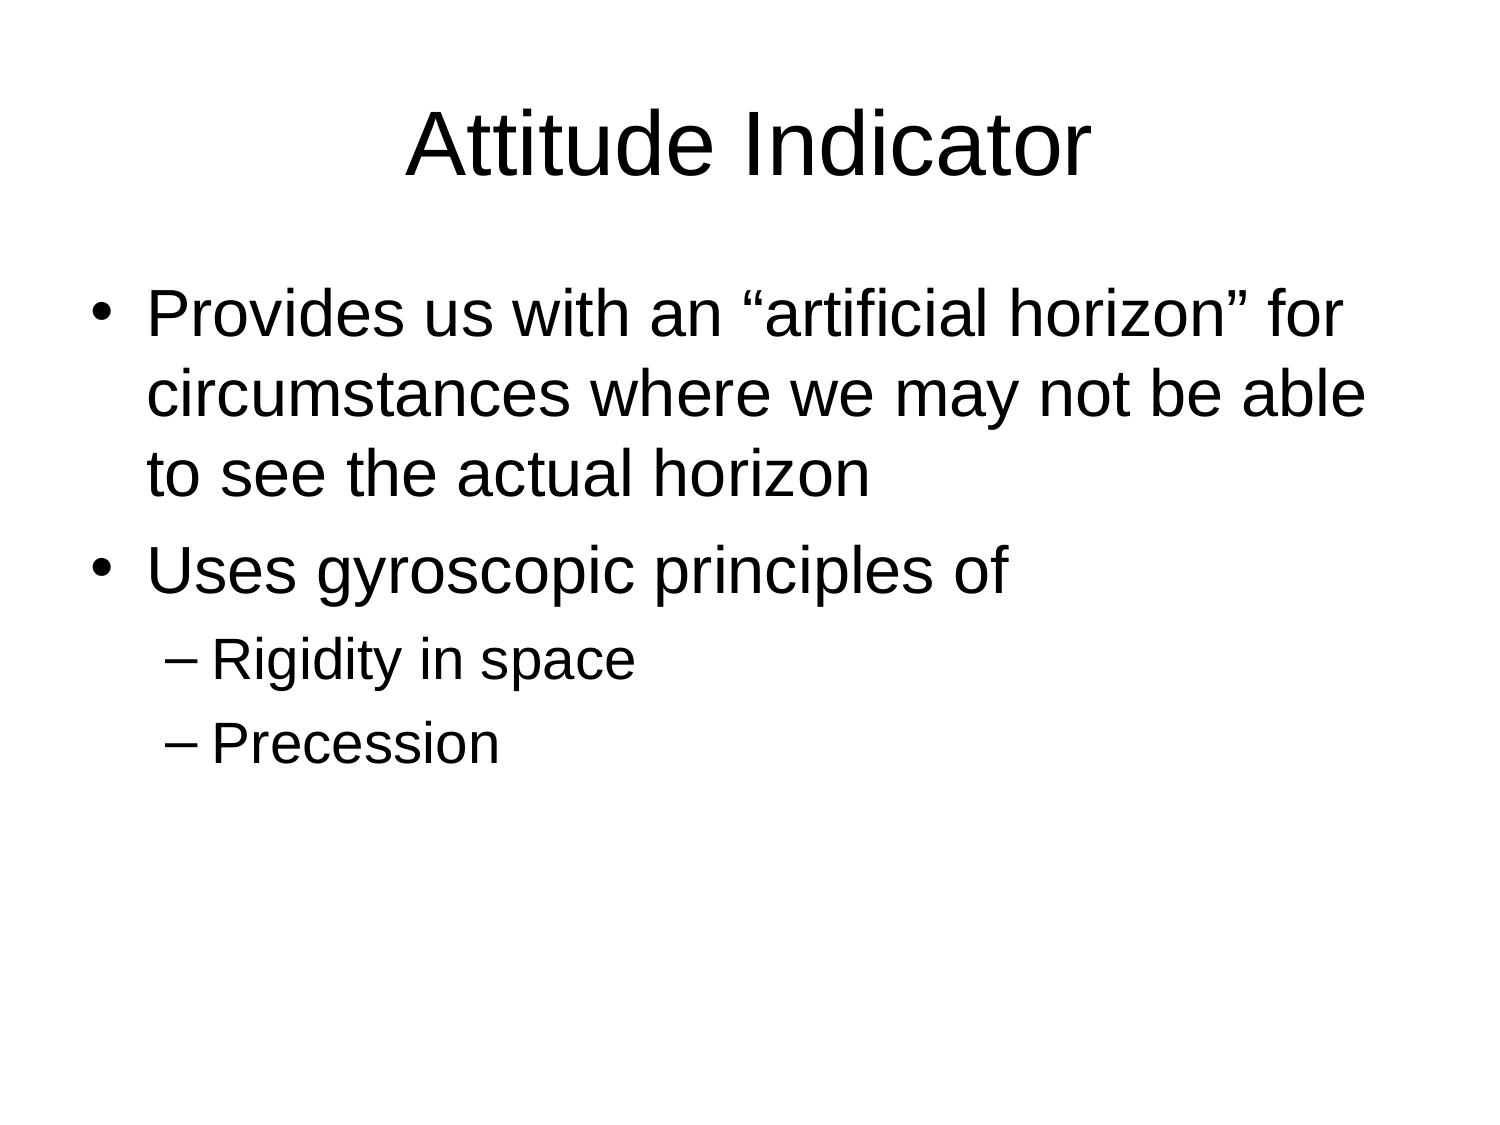

# Attitude Indicator
Provides us with an “artificial horizon” for circumstances where we may not be able to see the actual horizon
Uses gyroscopic principles of
Rigidity in space
Precession